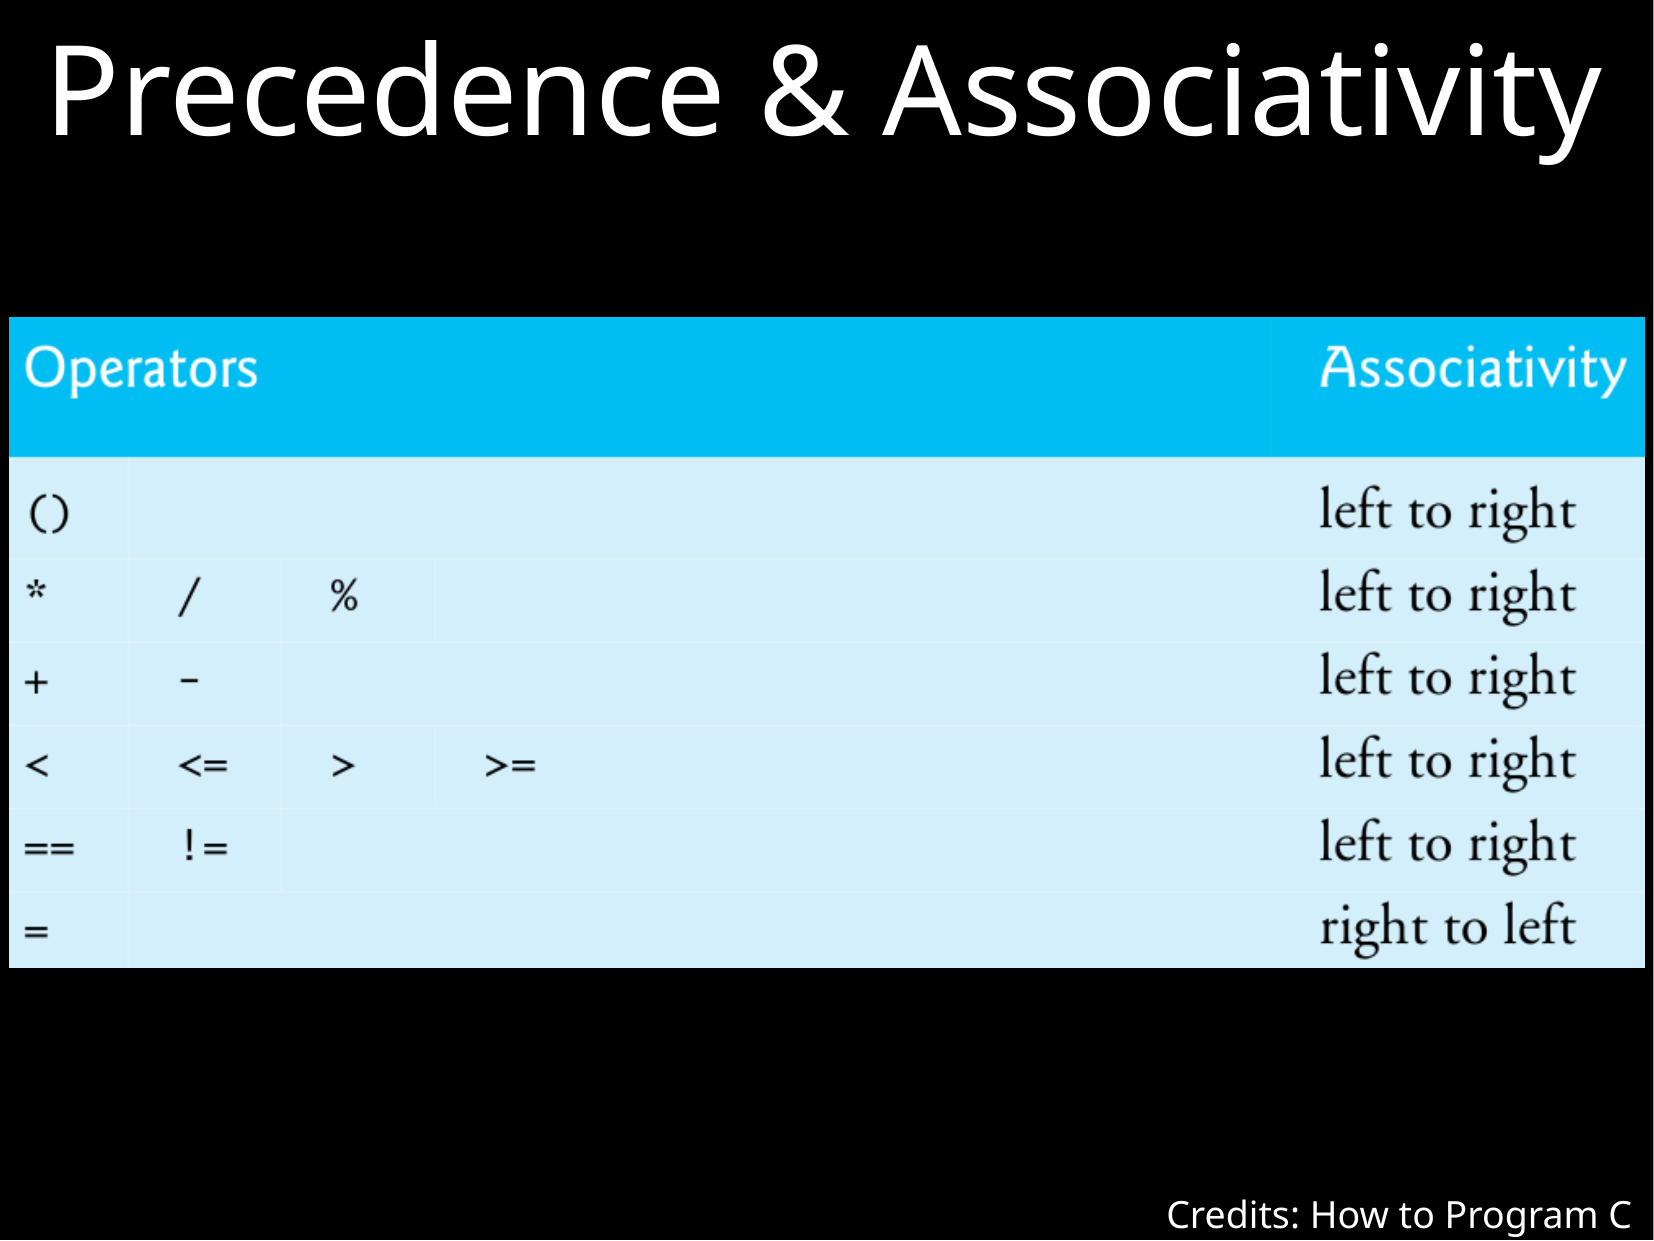

Precedence & Associativity
Credits: How to Program C